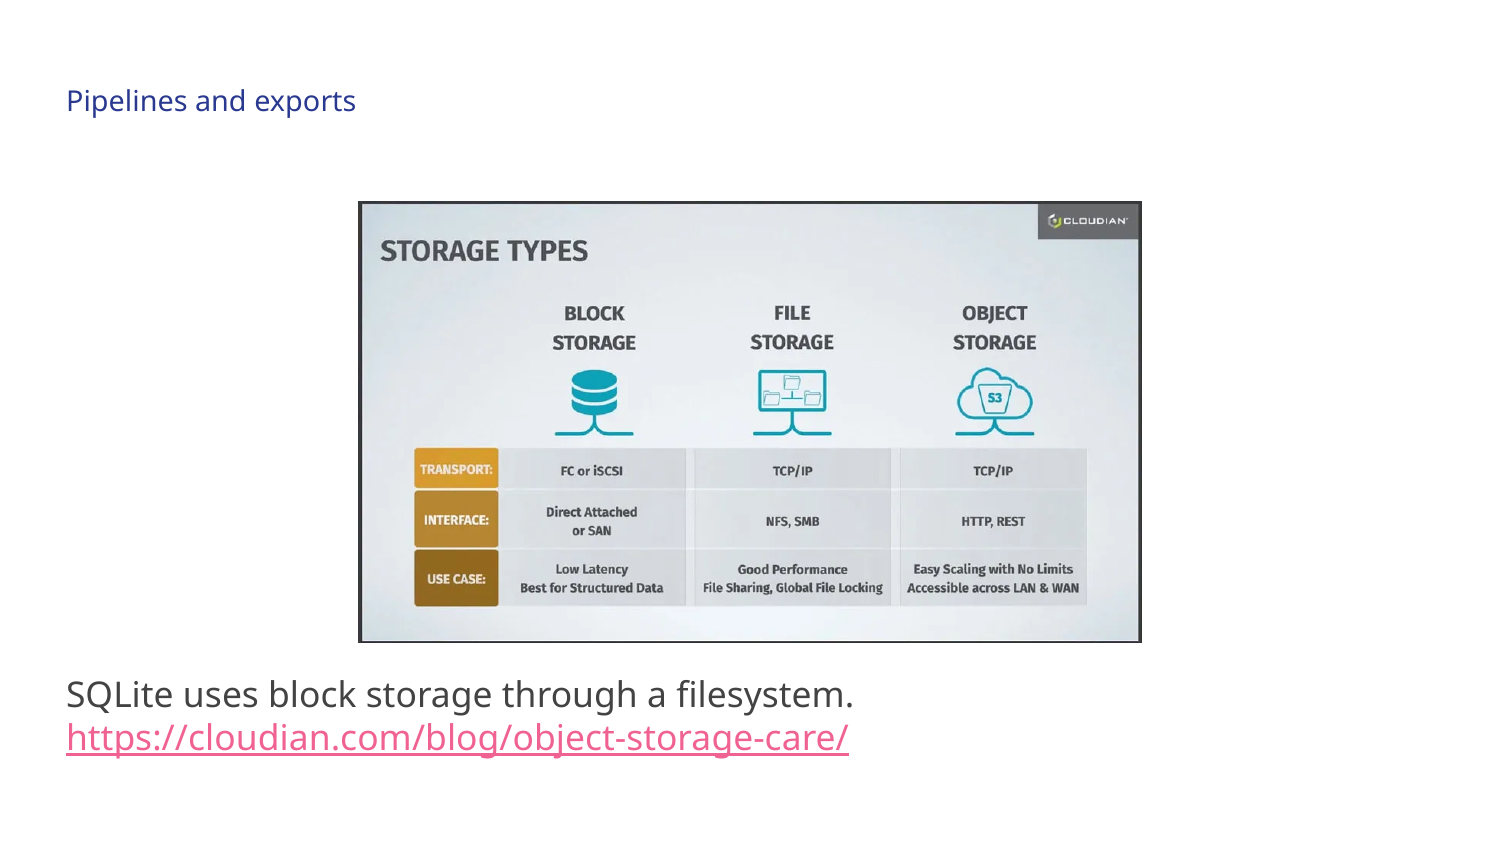

# Pipelines and exports
SQLite uses block storage through a filesystem.
https://cloudian.com/blog/object-storage-care/